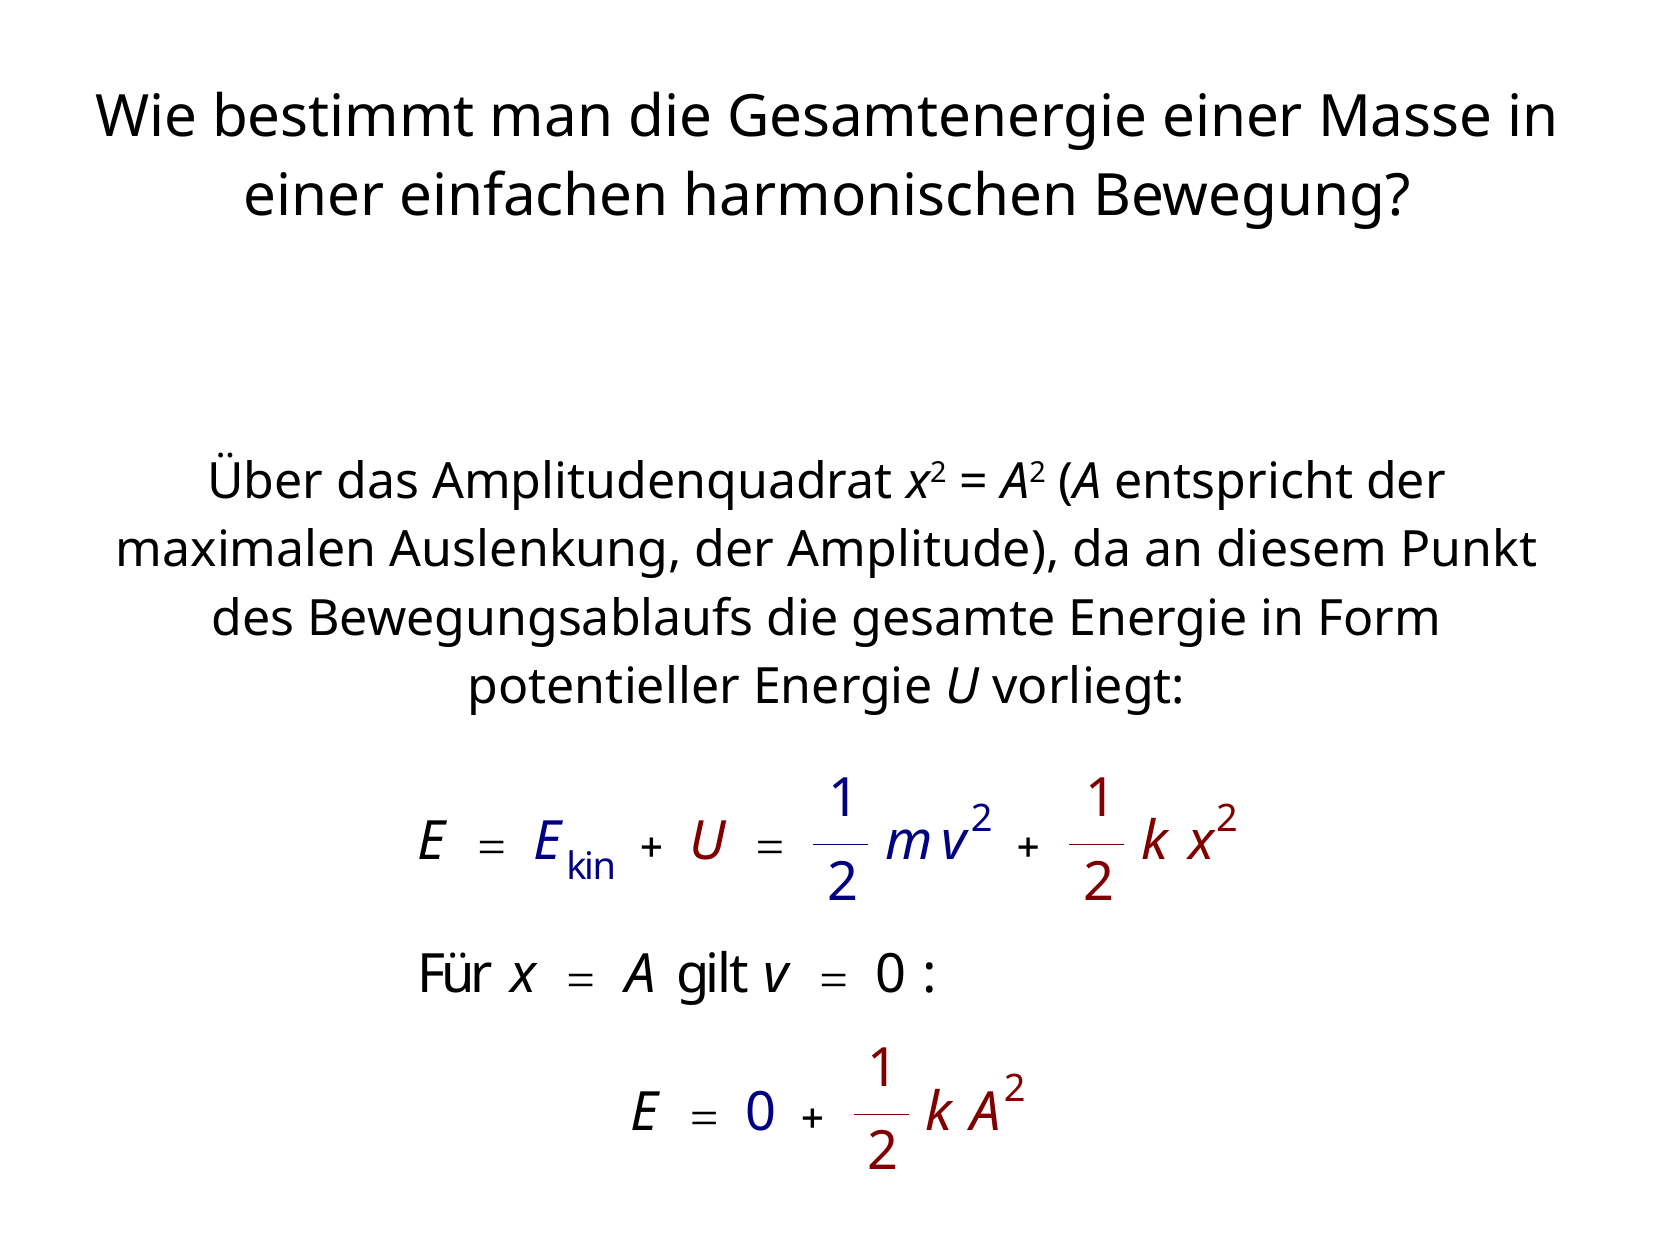

# Wie bestimmt man die Gesamtenergie einer Masse in einer einfachen harmonischen Bewegung?
Über das Amplitudenquadrat x2 = A2 (A entspricht der maximalen Auslenkung, der Amplitude), da an diesem Punkt des Bewegungsablaufs die gesamte Energie in Form potentieller Energie U vorliegt: